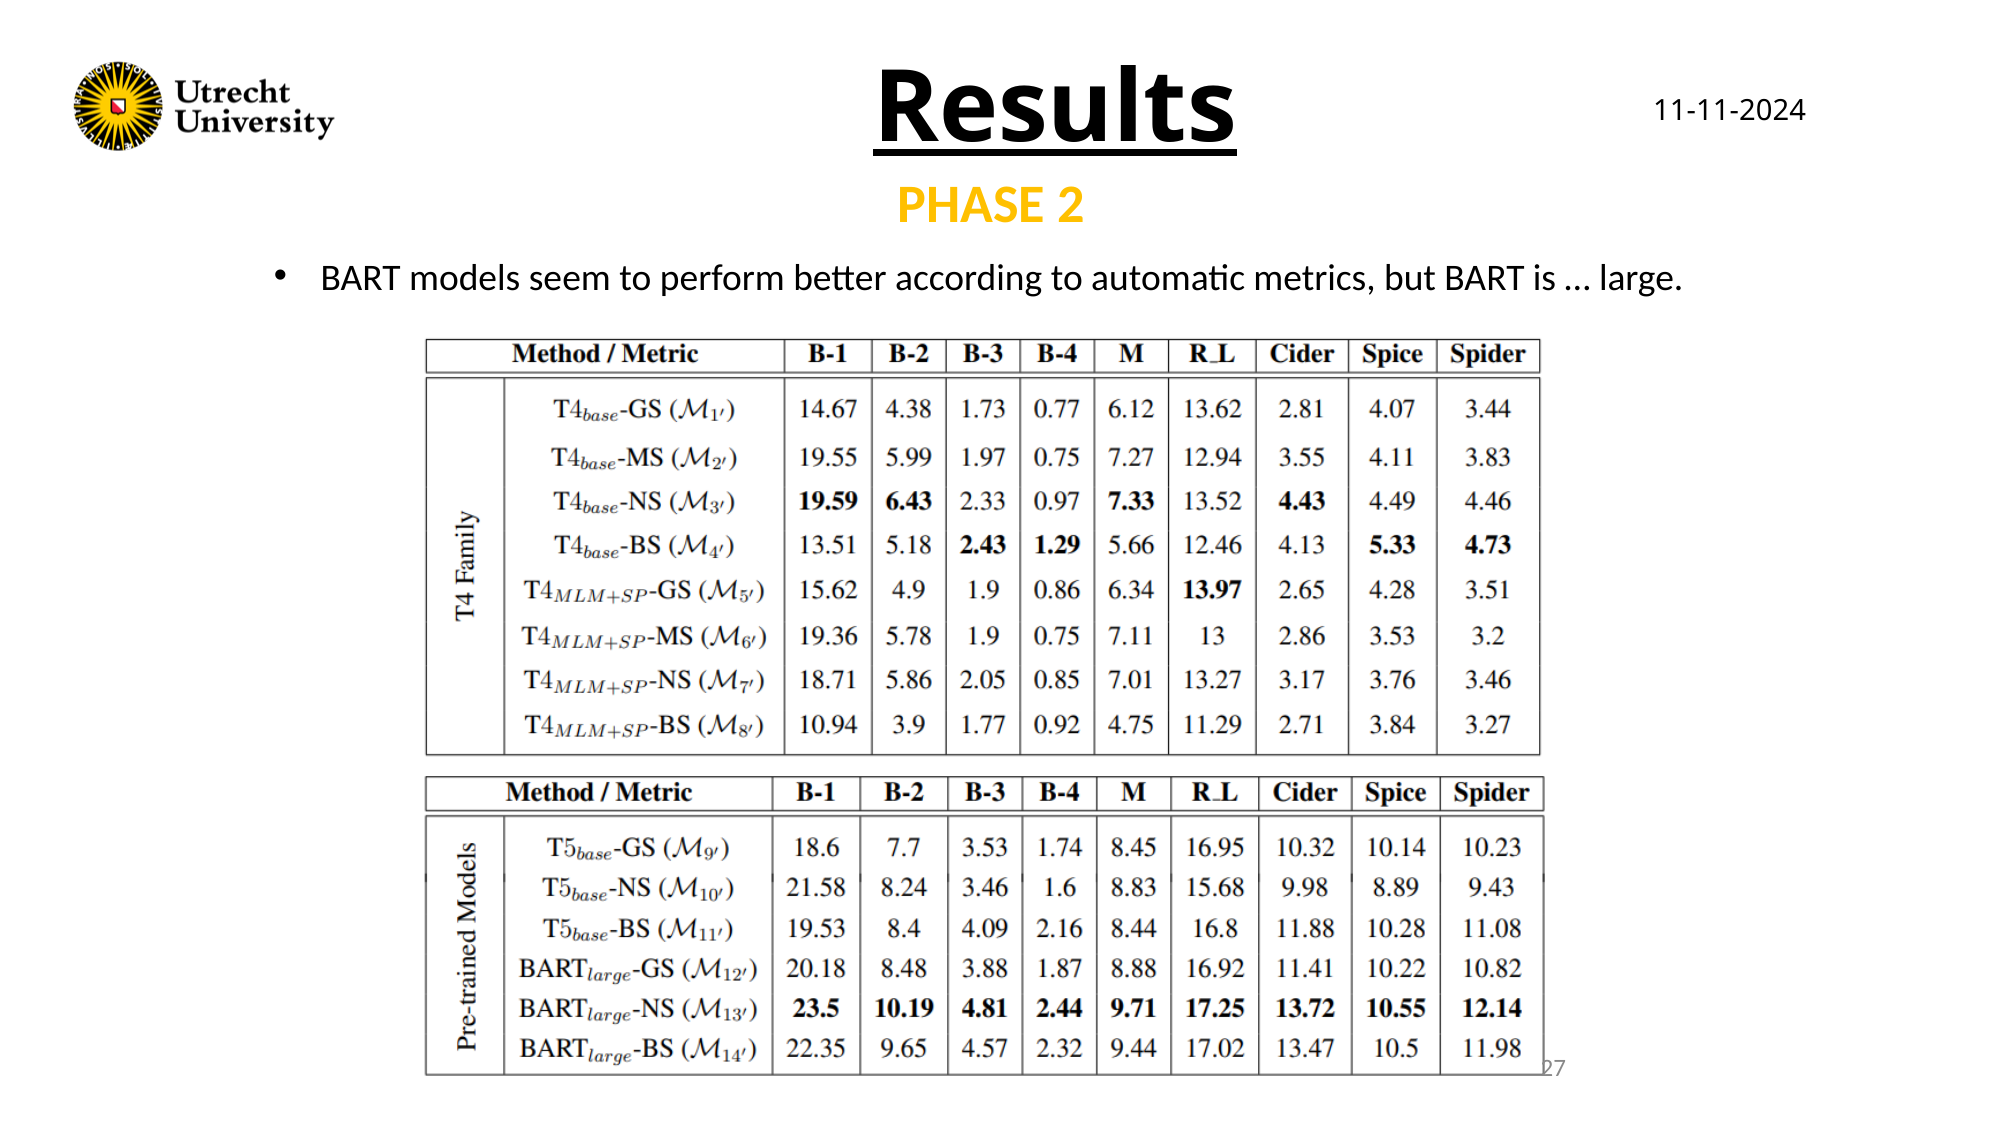

Results
11-11-2024
PHASE 2
BART models seem to perform better according to automatic metrics, but BART is … large.